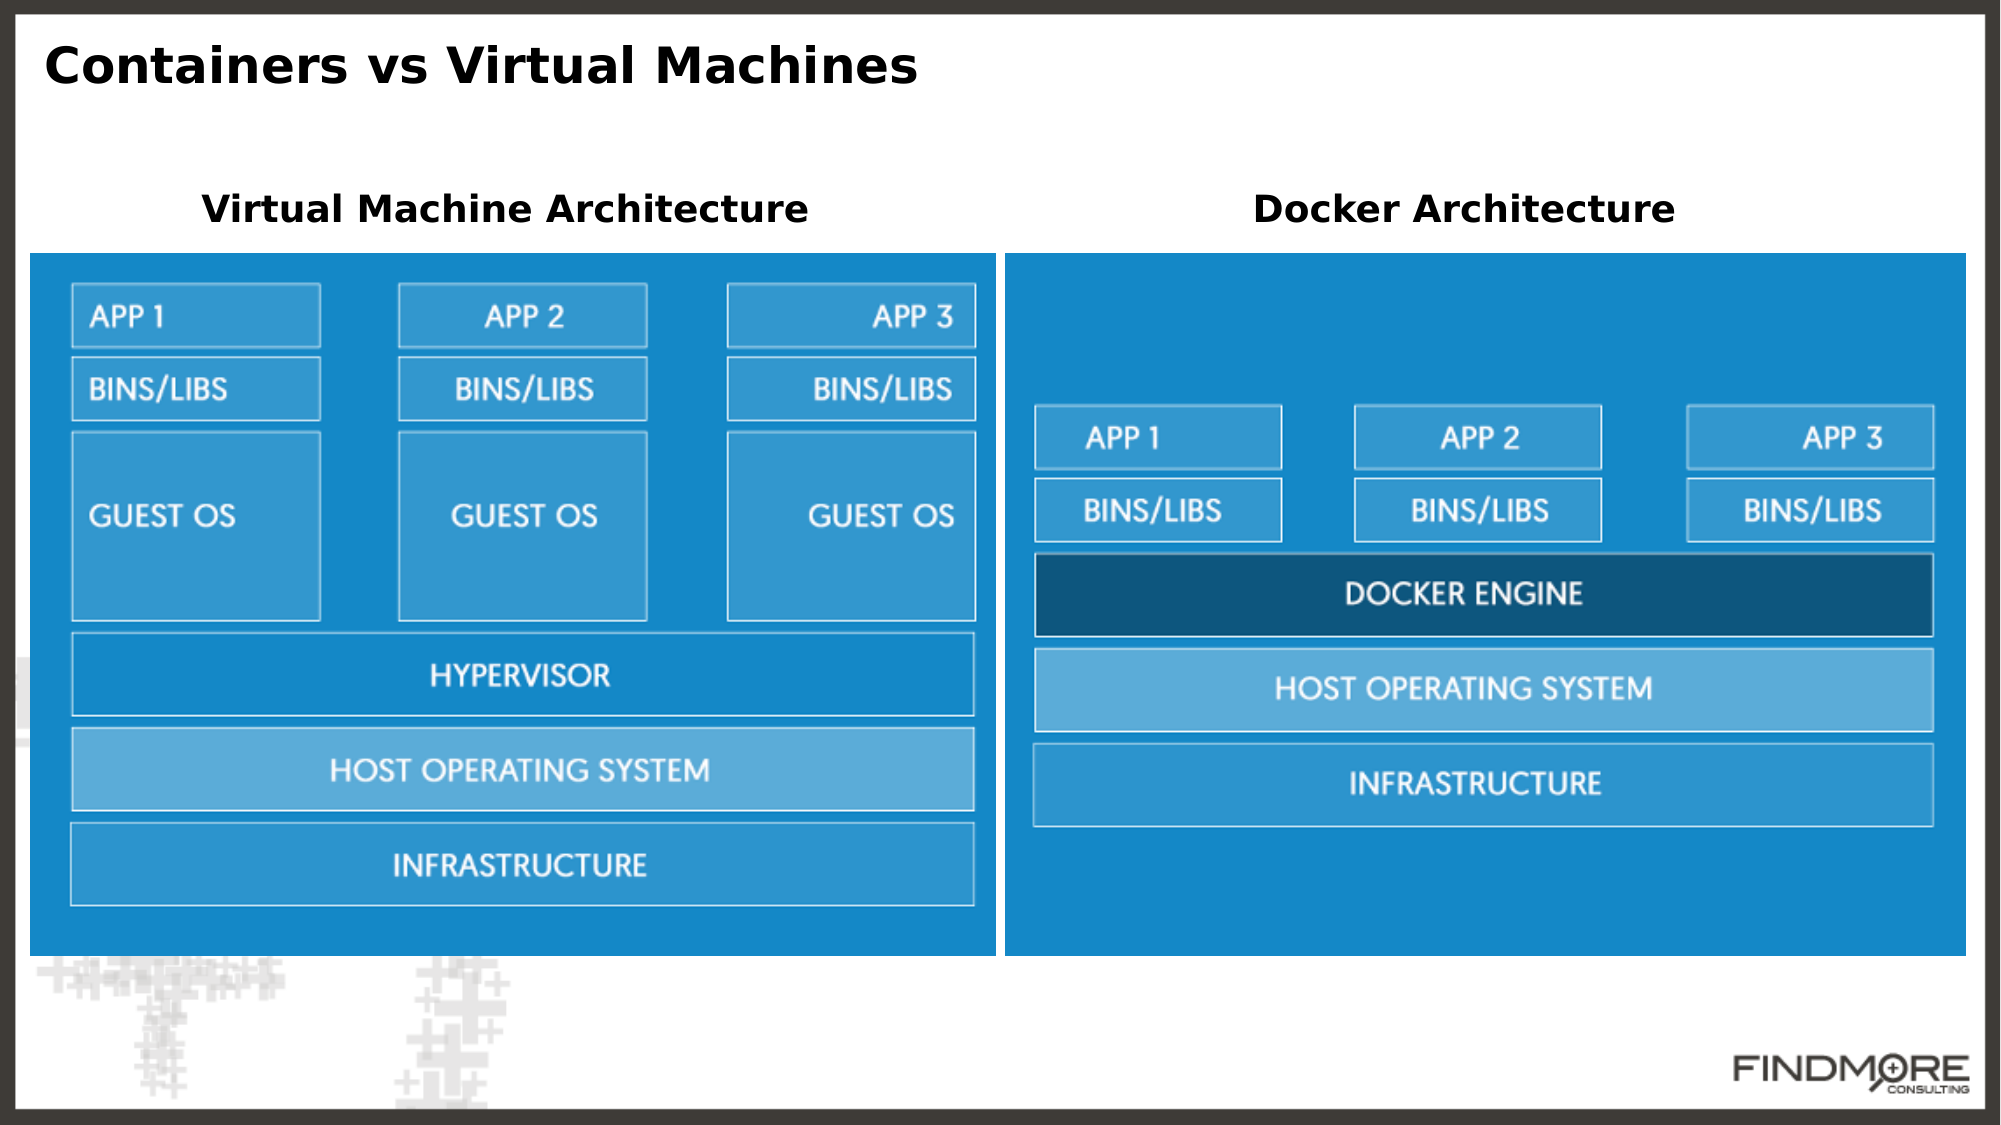

Containers vs Virtual Machines
Virtual Machine Architecture
Docker Architecture